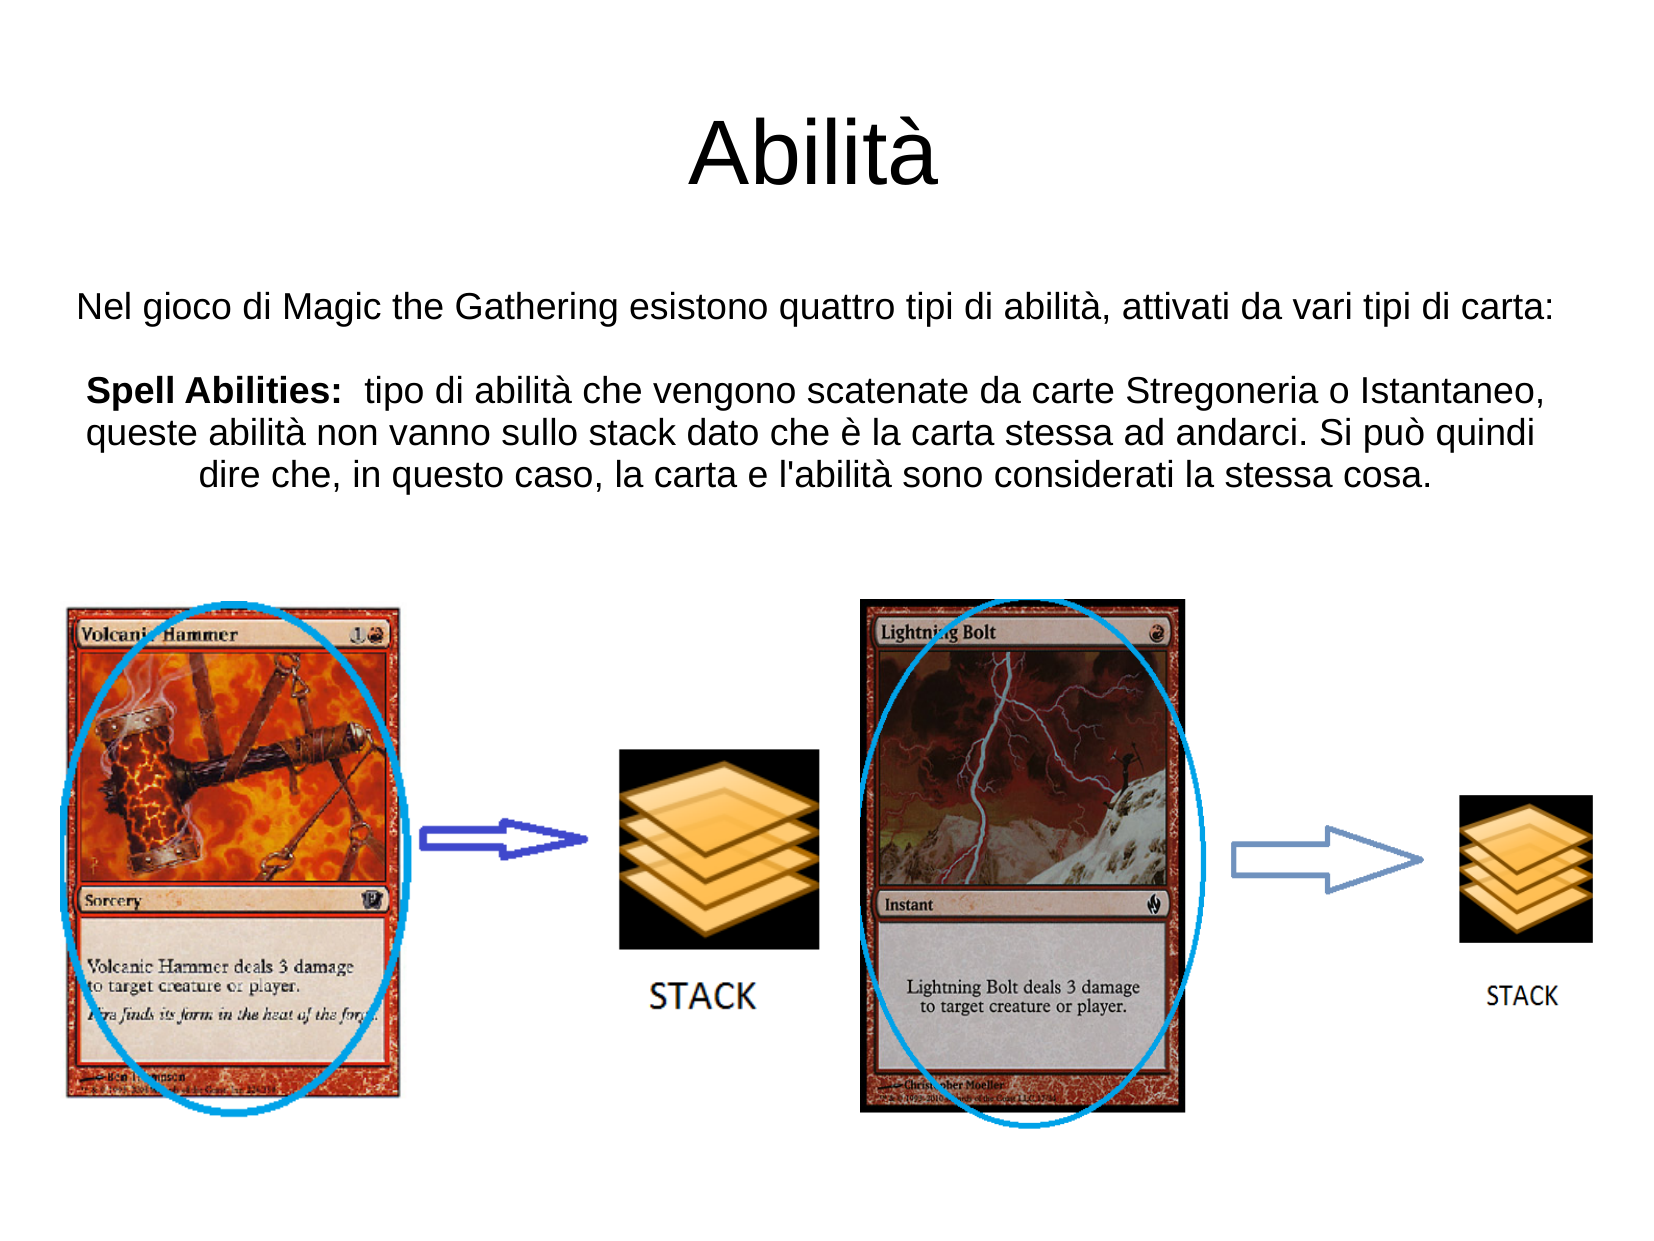

# Abilità
Nel gioco di Magic the Gathering esistono quattro tipi di abilità, attivati da vari tipi di carta:
Spell Abilities: tipo di abilità che vengono scatenate da carte Stregoneria o Istantaneo, queste abilità non vanno sullo stack dato che è la carta stessa ad andarci. Si può quindi dire che, in questo caso, la carta e l'abilità sono considerati la stessa cosa.